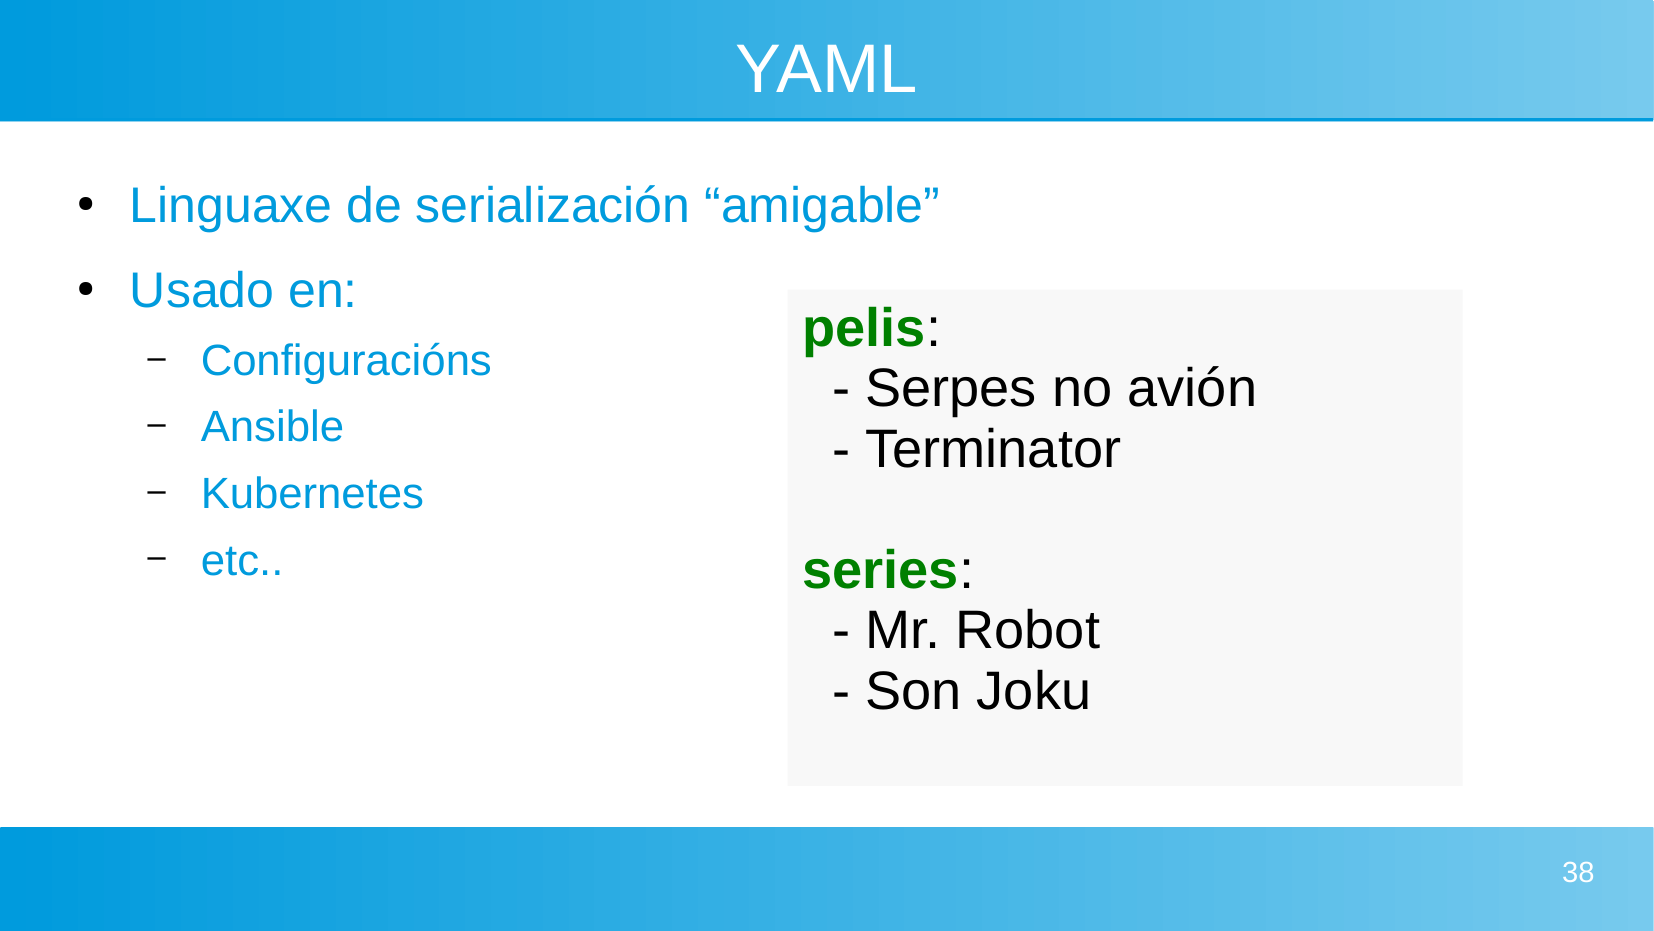

# YAML
Linguaxe de serialización “amigable”
Usado en:
Configuracións
Ansible
Kubernetes
etc..
pelis:
 - Serpes no avión
 - Terminator
series:
 - Mr. Robot
 - Son Joku
38